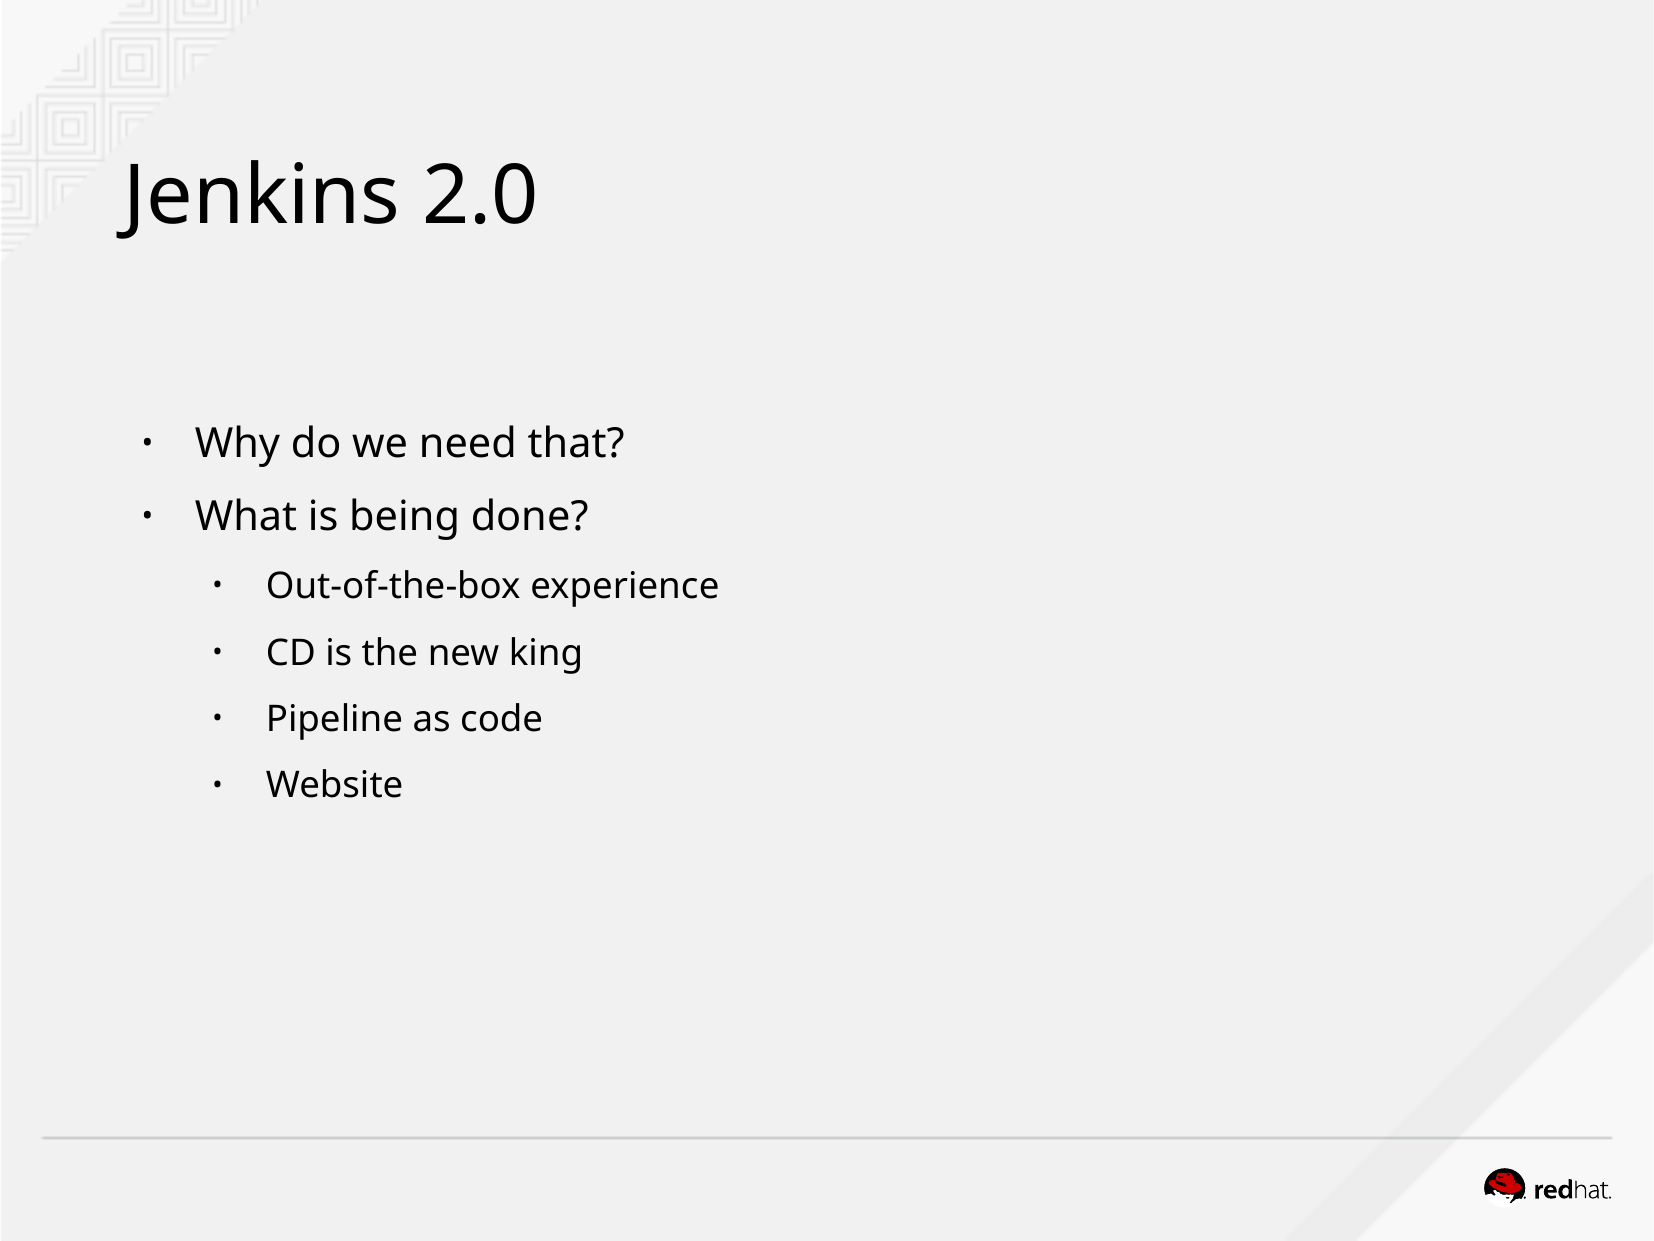

# Jenkins 2.0
Why do we need that?
What is being done?
Out-of-the-box experience
CD is the new king
Pipeline as code
Website